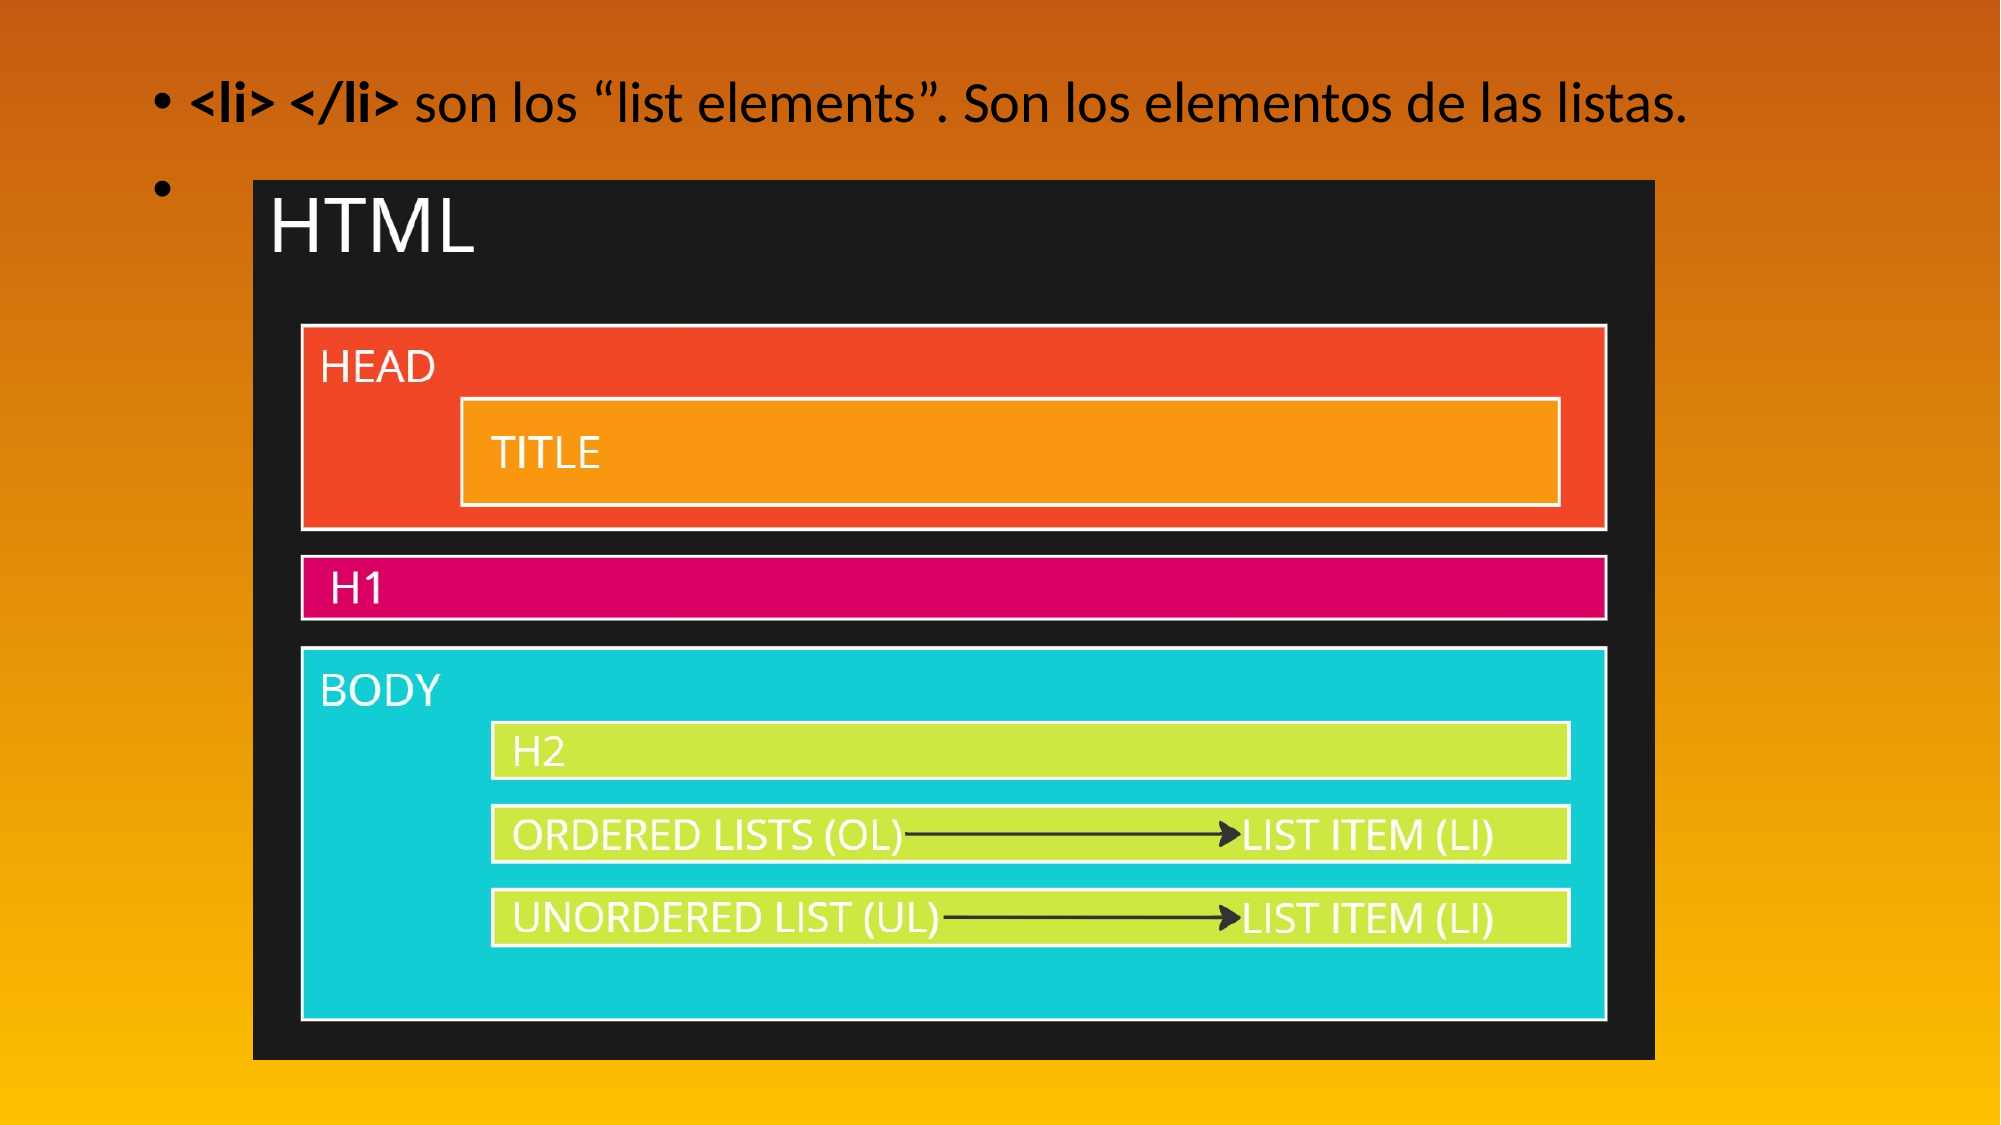

# <li> </li> son los “list elements”. Son los elementos de las listas.